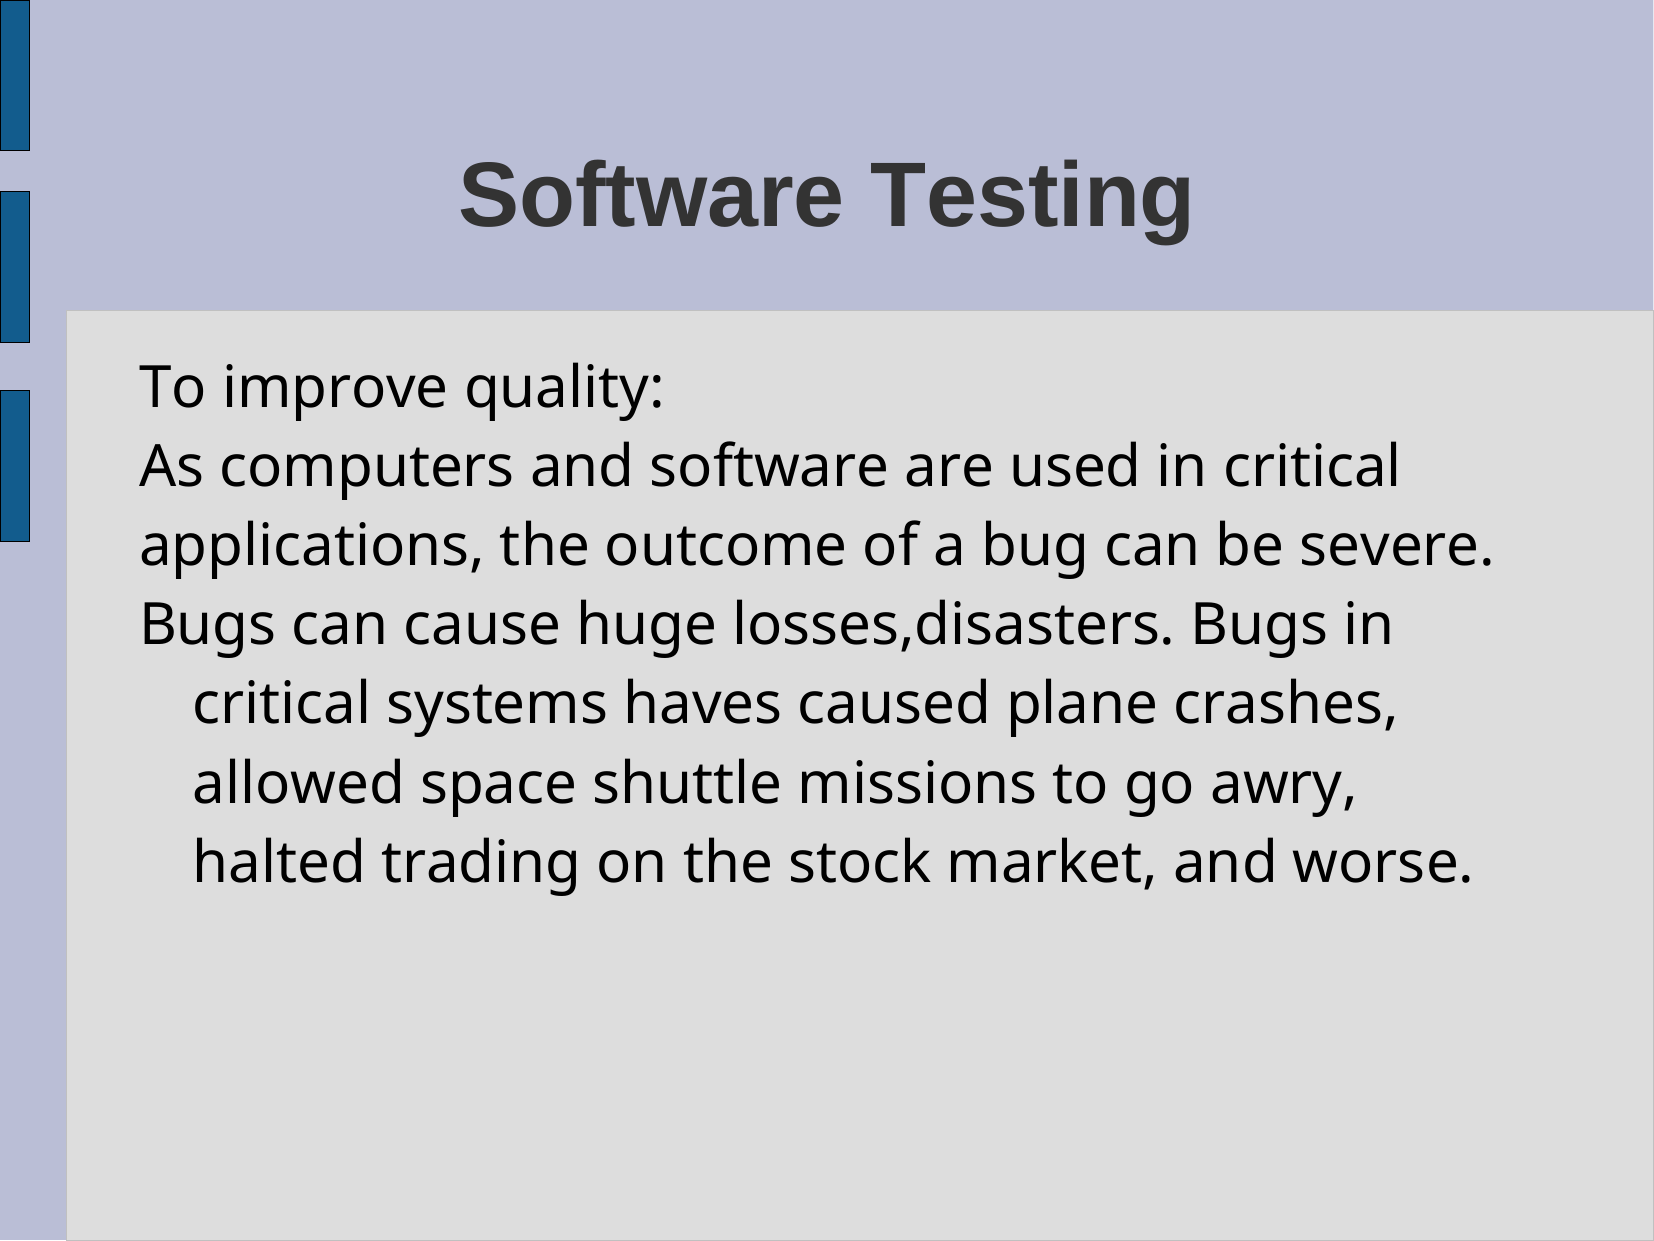

# Software Testing
To improve quality:
As computers and software are used in critical
applications, the outcome of a bug can be severe.
Bugs can cause huge losses,disasters. Bugs in critical systems haves caused plane crashes, allowed space shuttle missions to go awry, halted trading on the stock market, and worse.